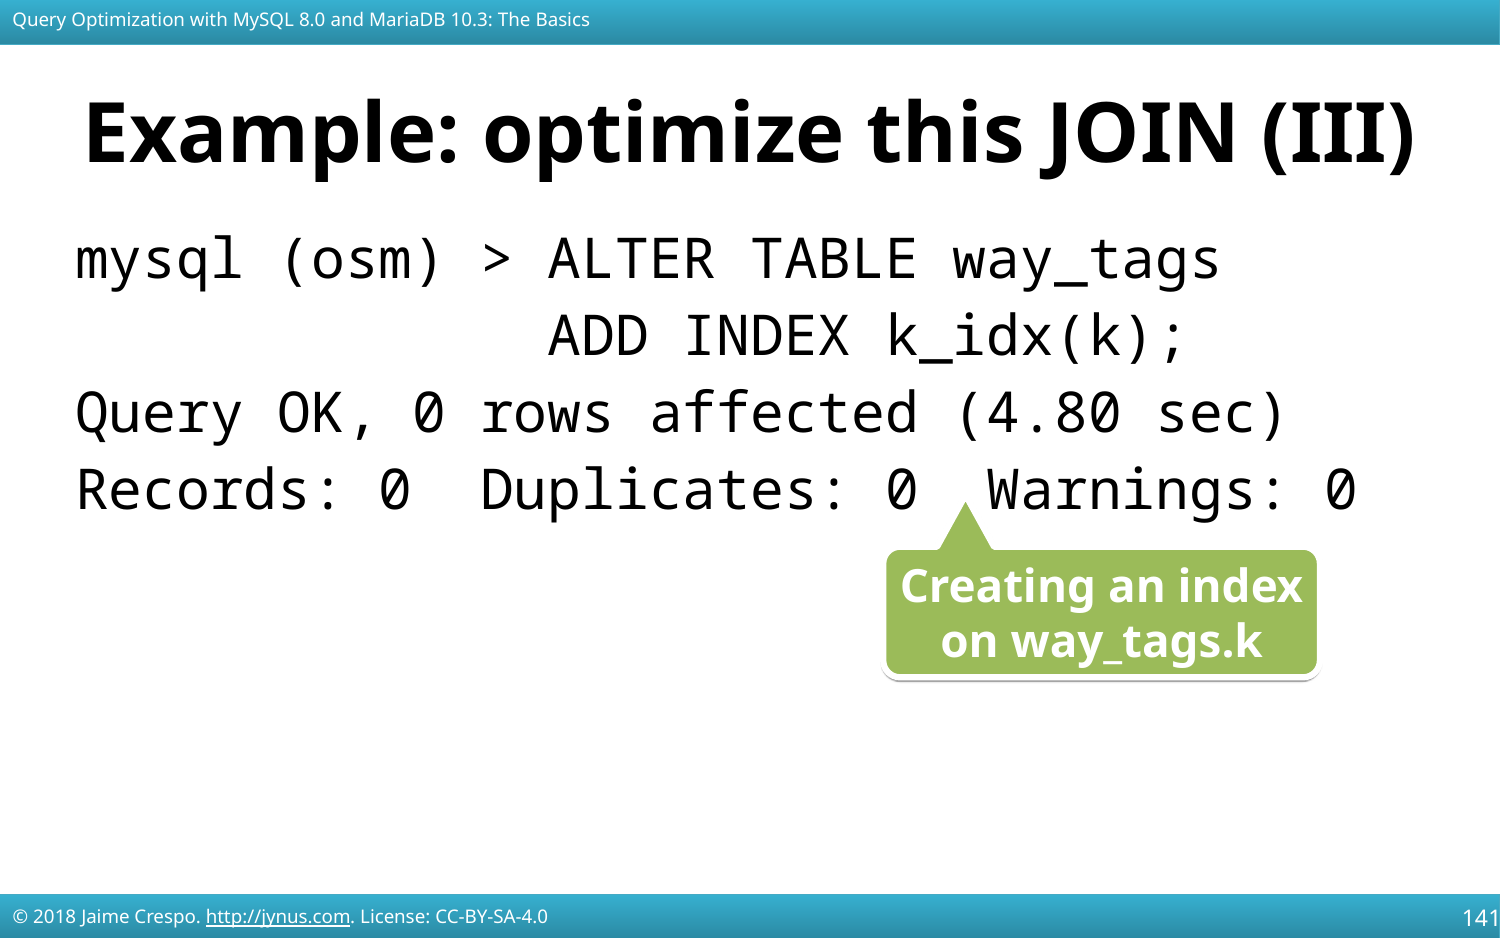

# Example: optimize this JOIN (III)
mysql (osm) > ALTER TABLE way_tags
 ADD INDEX k_idx(k);
Query OK, 0 rows affected (4.80 sec)
Records: 0 Duplicates: 0 Warnings: 0
Creating an index on way_tags.k